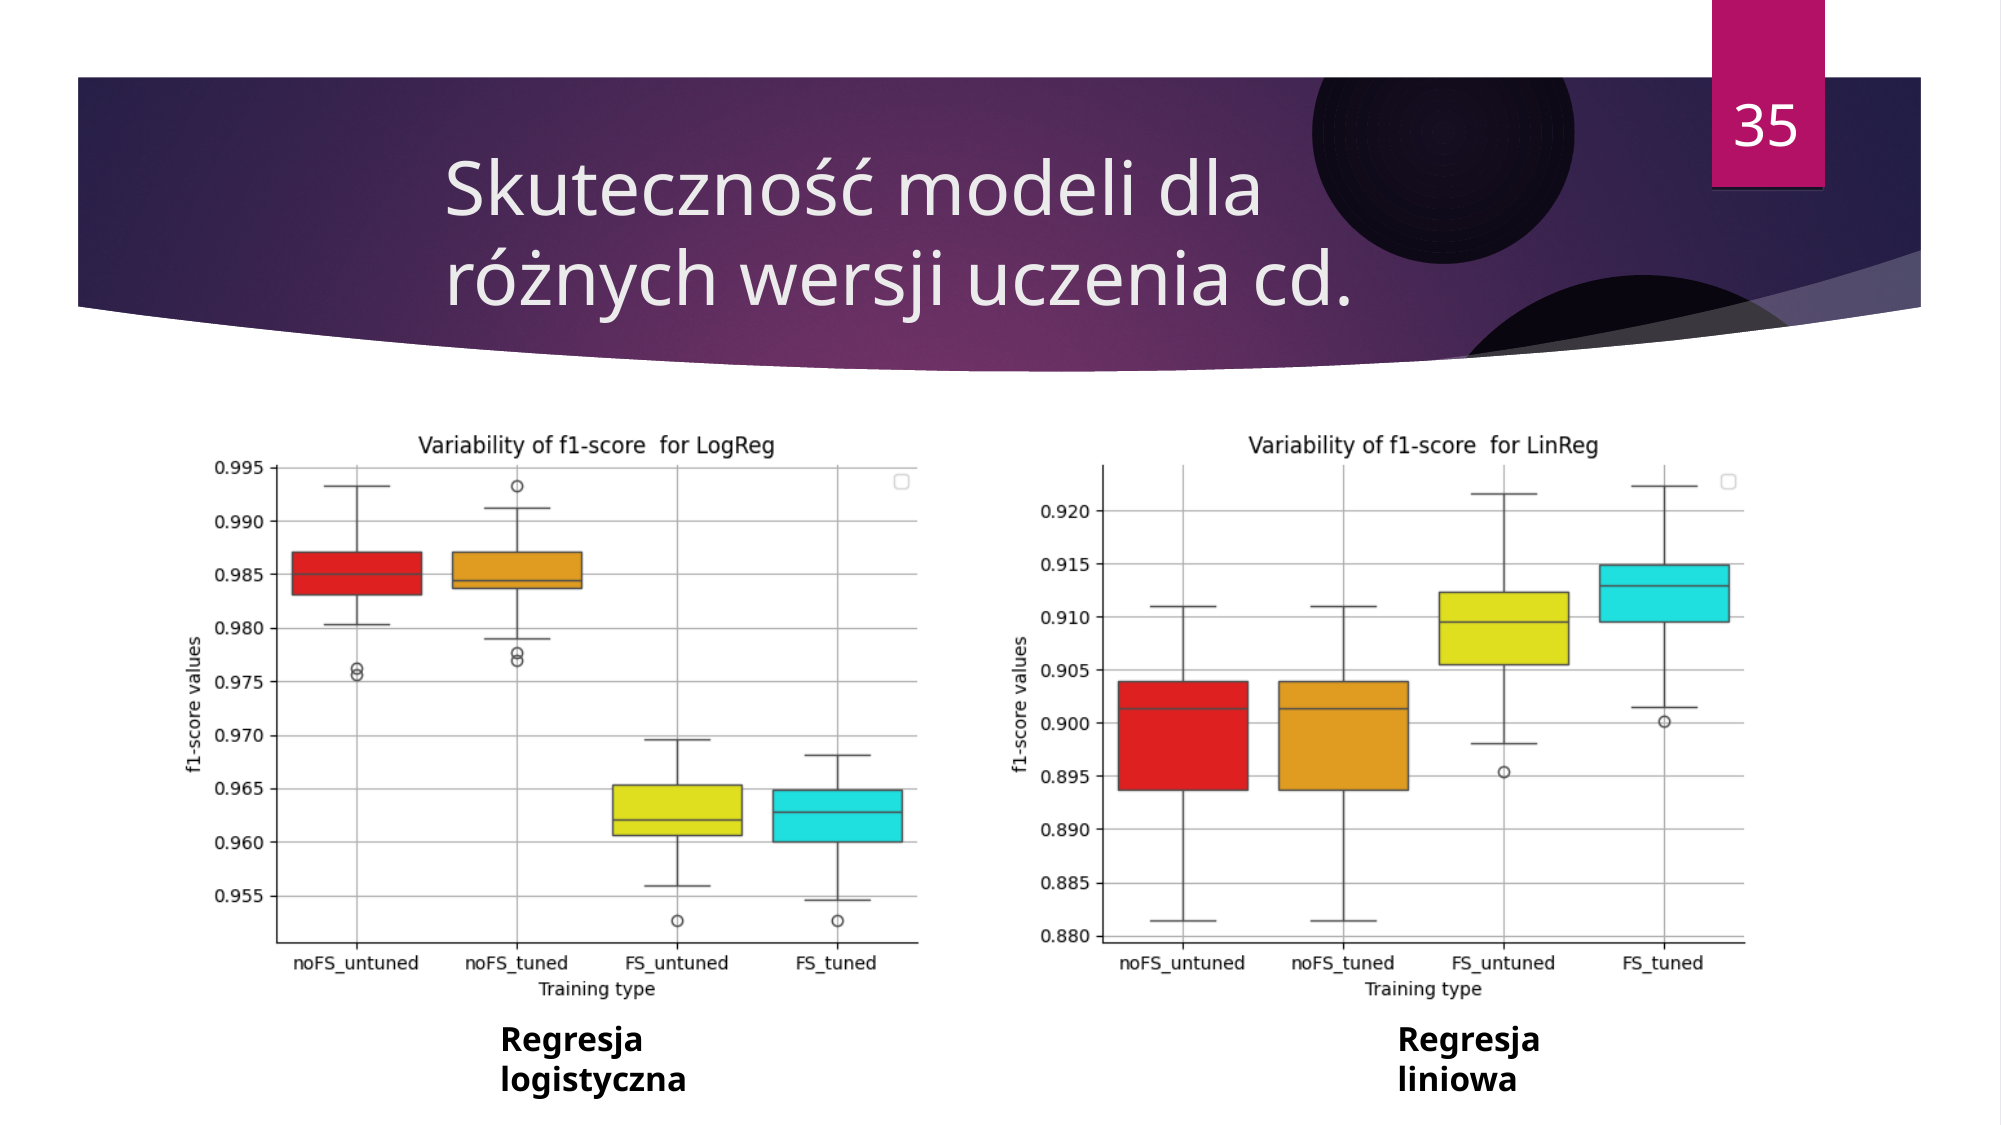

# Skuteczność modeli dla różnych wersji uczenia cd.
Regresja
logistyczna
Regresja
liniowa